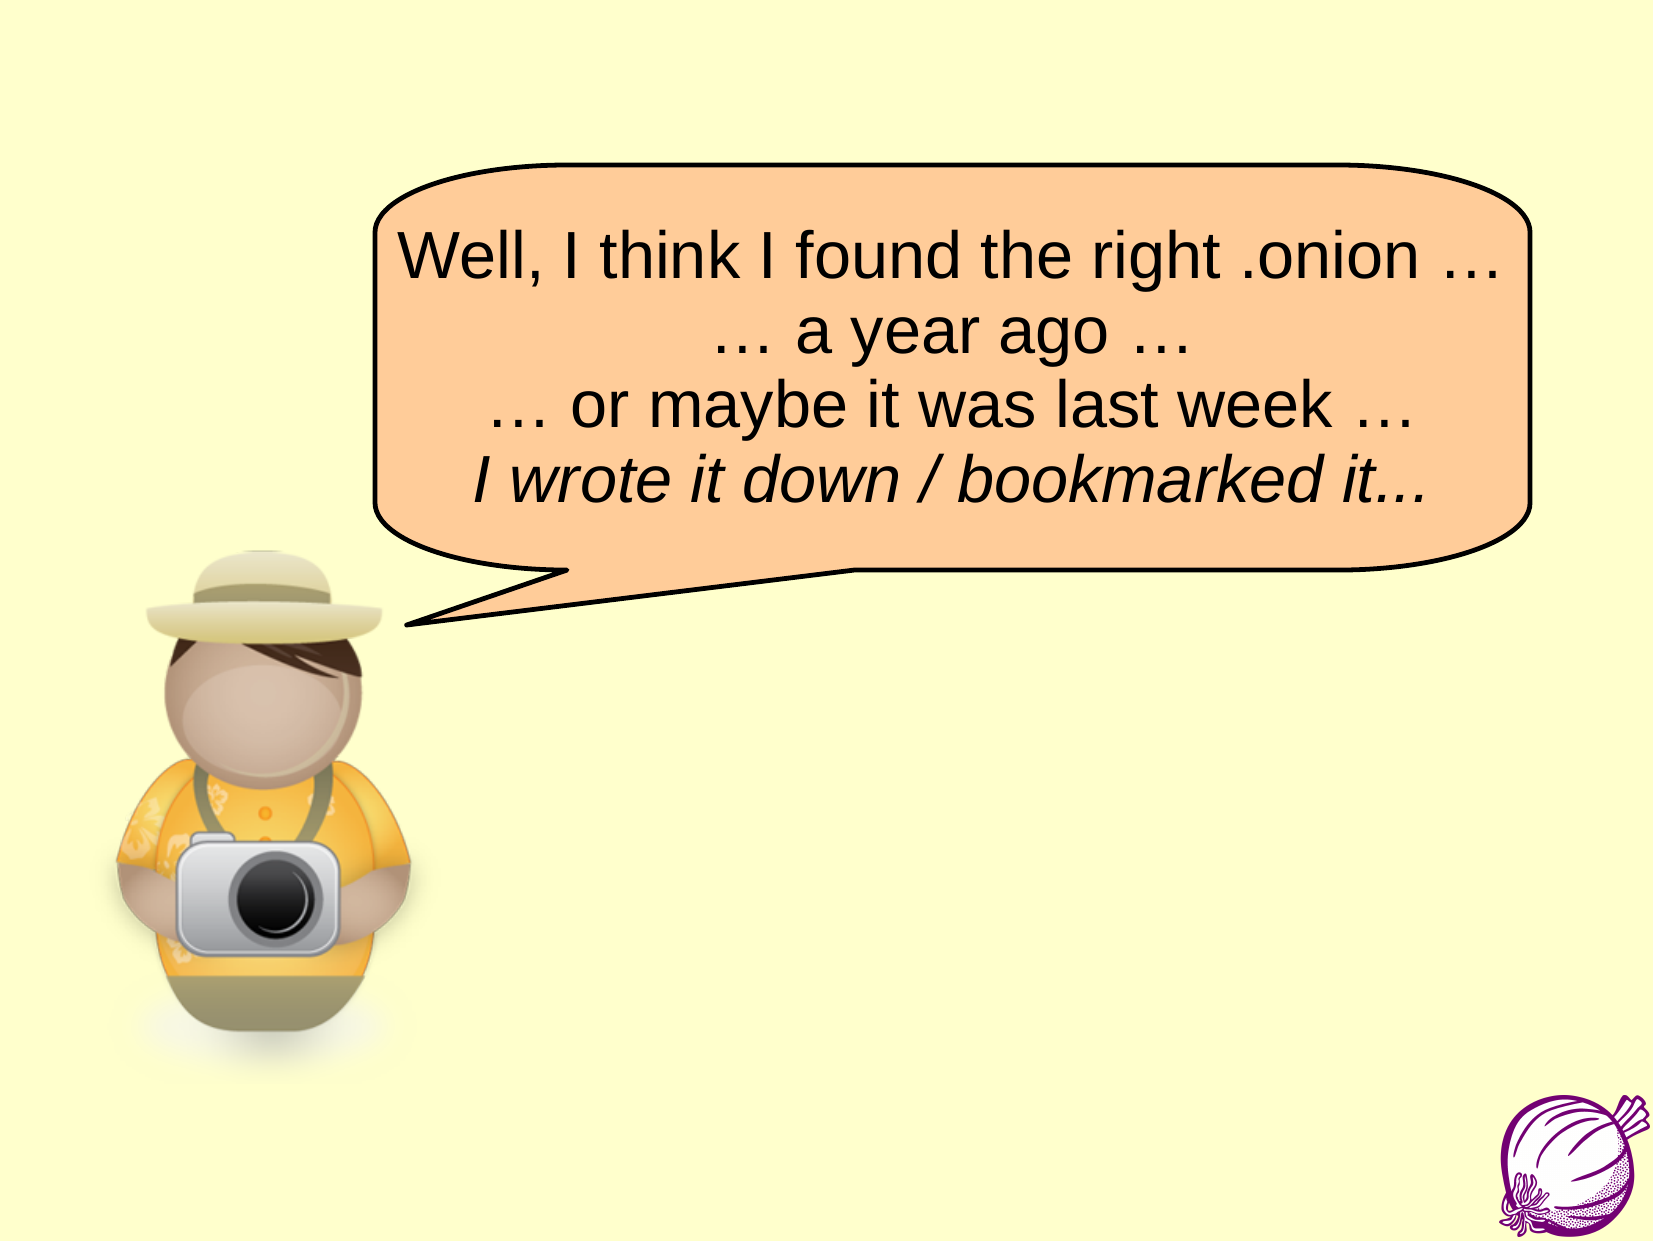

Well, I think I found the right .onion …
… a year ago …
… or maybe it was last week …
I wrote it down / bookmarked it...